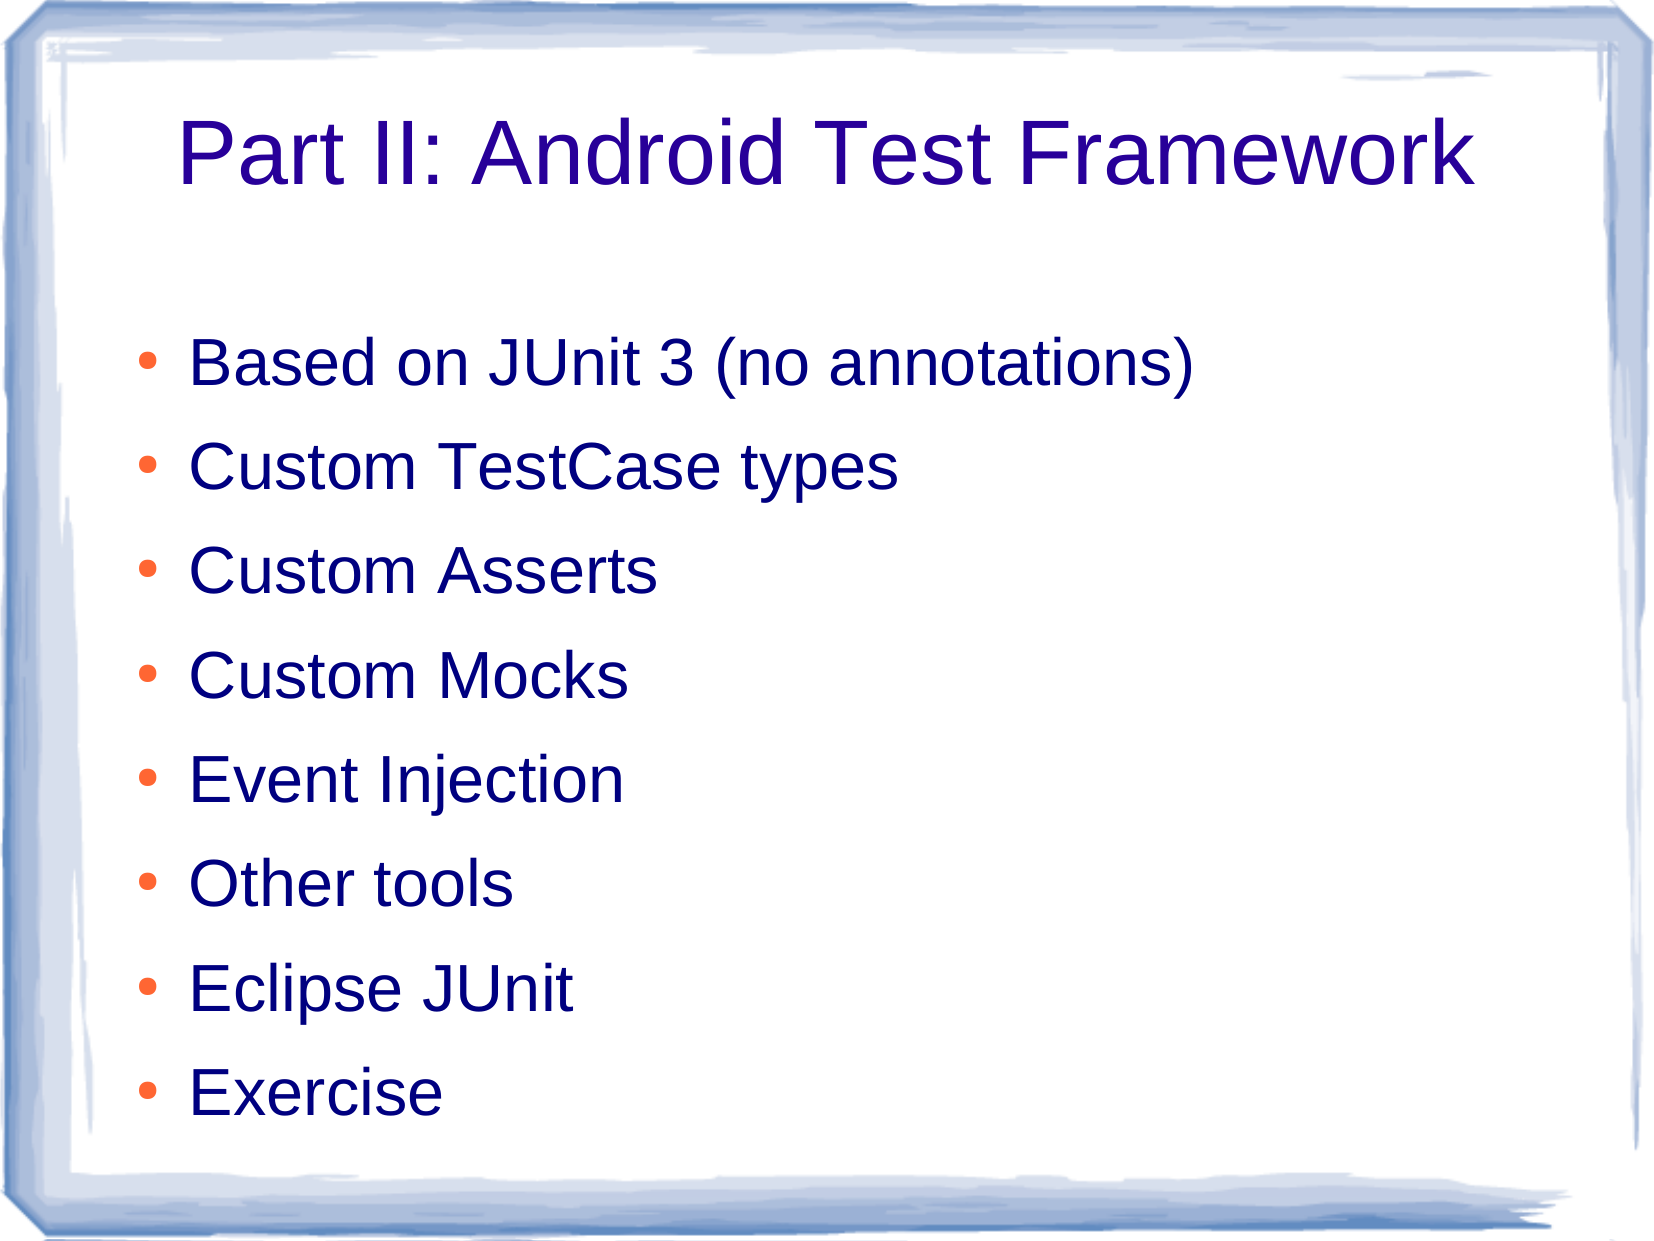

# Part II: Android Test Framework
Based on JUnit 3 (no annotations)
Custom TestCase types
Custom Asserts
Custom Mocks
Event Injection
Other tools
Eclipse JUnit
Exercise